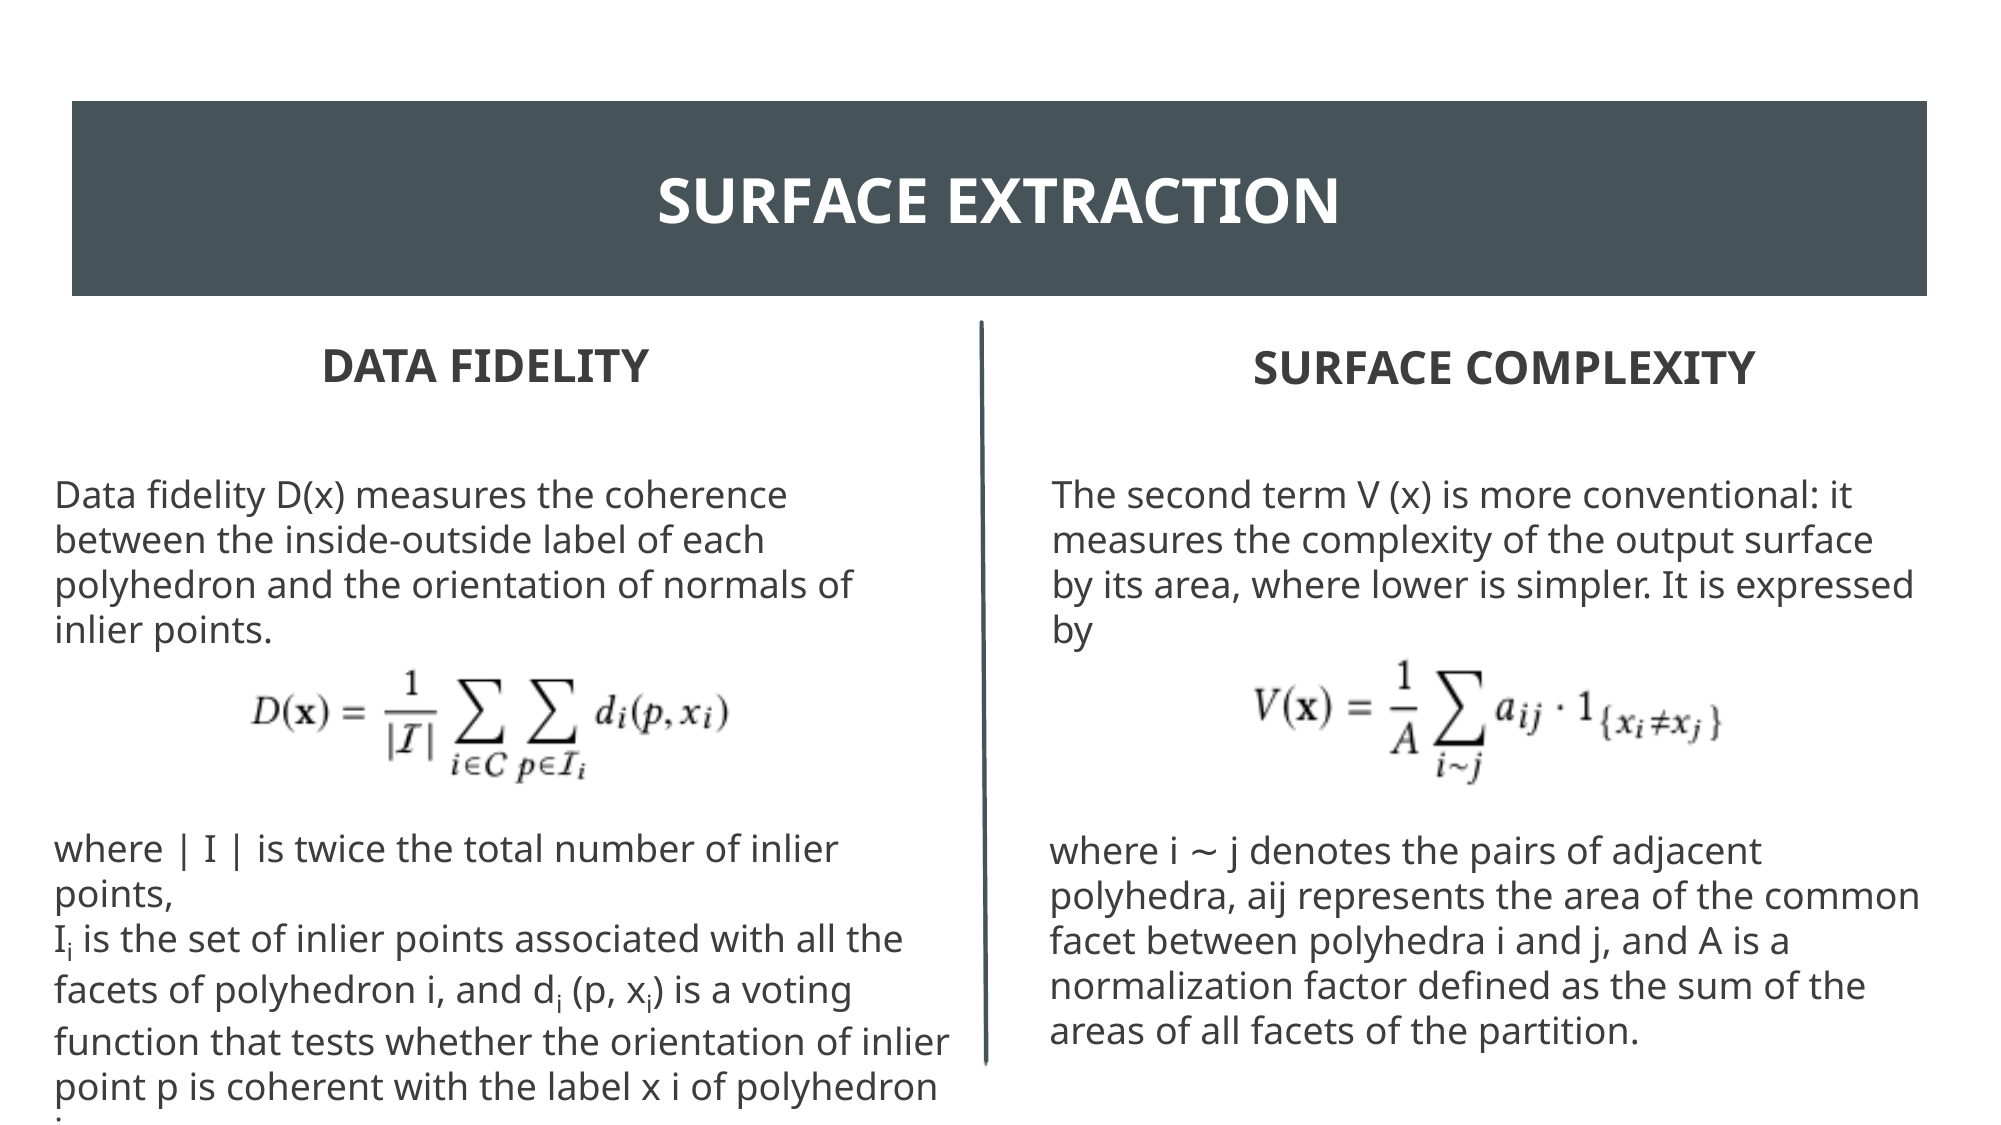

# SURFACE EXTRACTION
DATA FIDELITY
SURFACE COMPLEXITY
The second term V (x) is more conventional: it measures the complexity of the output surface by its area, where lower is simpler. It is expressed by
Data fidelity D(x) measures the coherence between the inside-outside label of each polyhedron and the orientation of normals of inlier points.
where | I | is twice the total number of inlier points,
Ii is the set of inlier points associated with all the facets of polyhedron i, and di (p, xi) is a voting function that tests whether the orientation of inlier point p is coherent with the label x i of polyhedron i.
where i ∼ j denotes the pairs of adjacent polyhedra, aij represents the area of the common facet between polyhedra i and j, and A is a normalization factor defined as the sum of the areas of all facets of the partition.